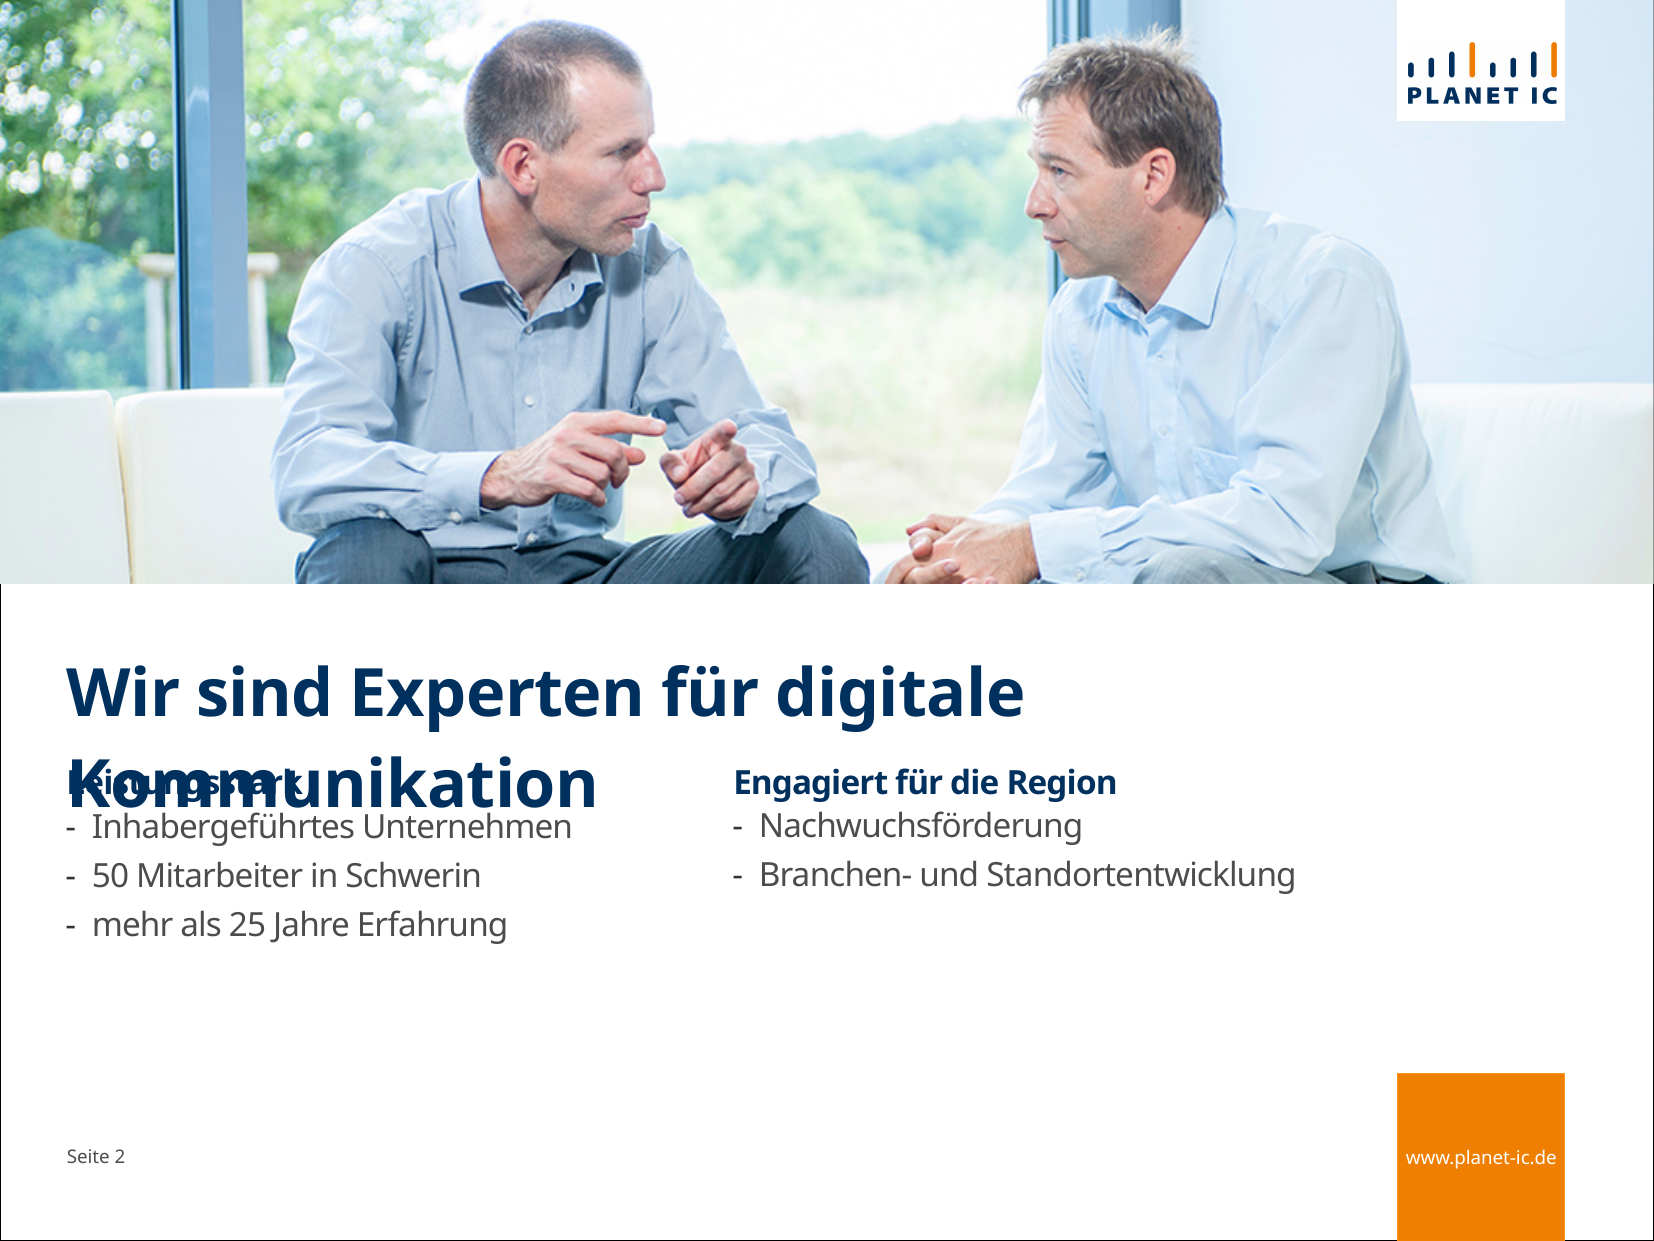

Leistungsstark
Engagiert für die Region
Nachwuchsförderung
Branchen- und Standortentwicklung
Inhabergeführtes Unternehmen
50 Mitarbeiter in Schwerin
mehr als 25 Jahre Erfahrung